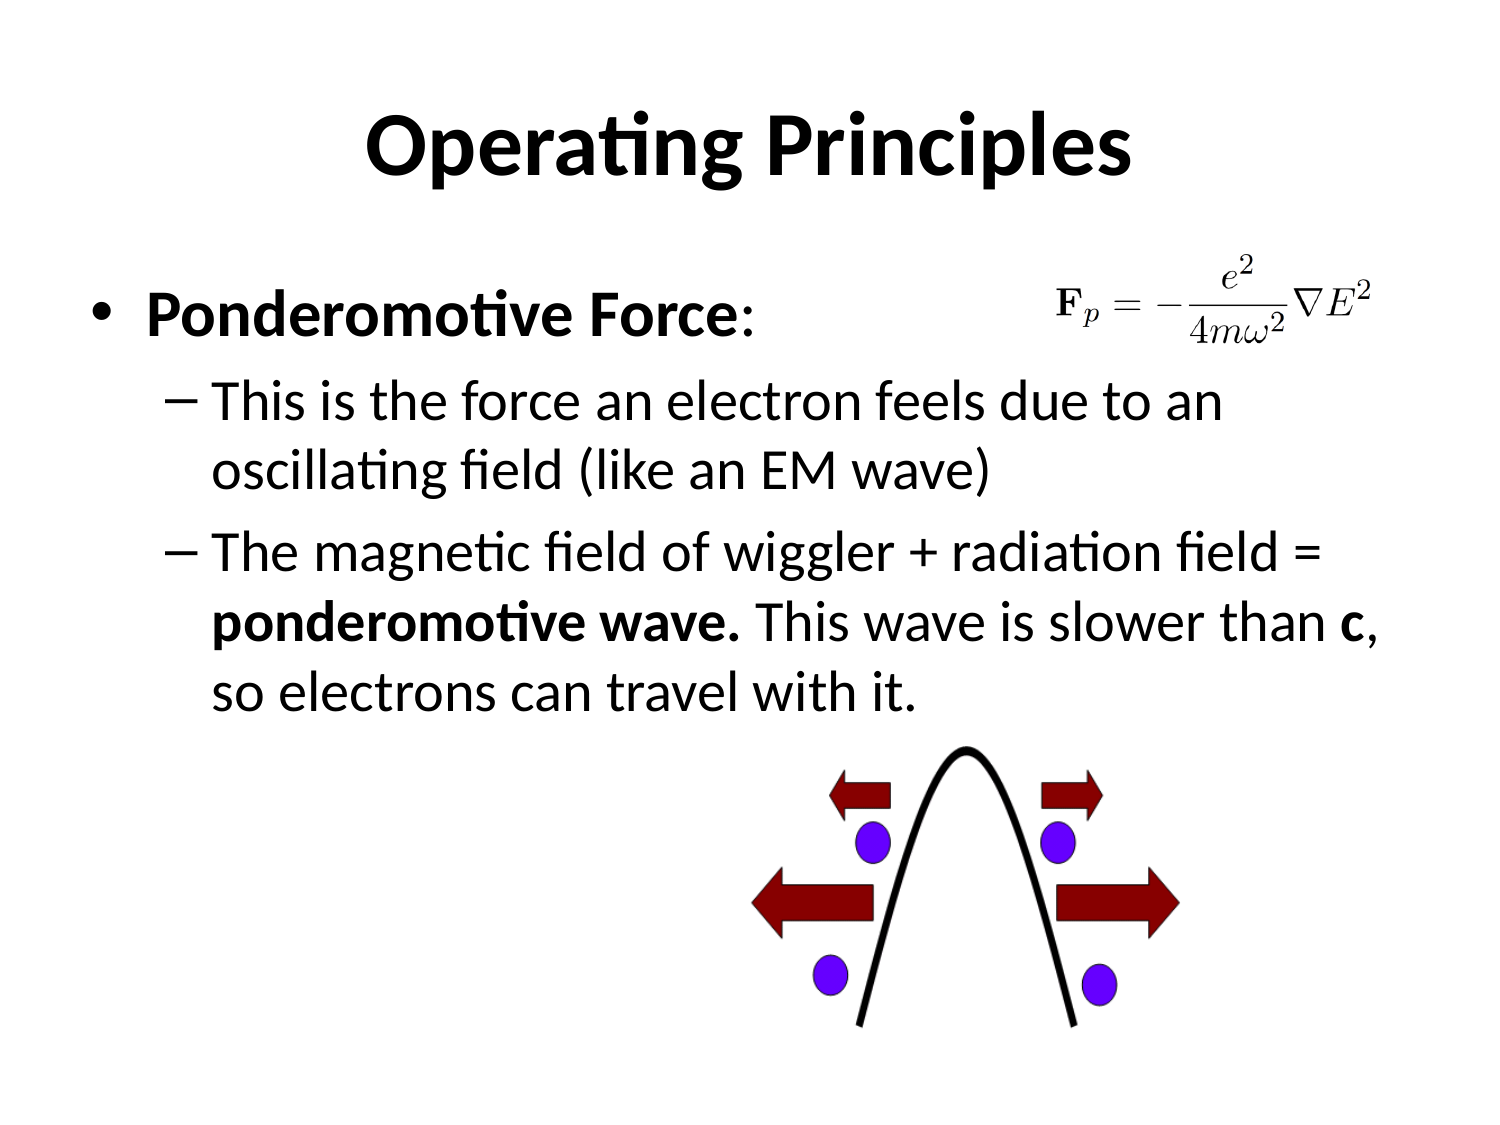

# Operating Principles
Ponderomotive Force:
This is the force an electron feels due to an oscillating field (like an EM wave)
The magnetic field of wiggler + radiation field = ponderomotive wave. This wave is slower than c, so electrons can travel with it.